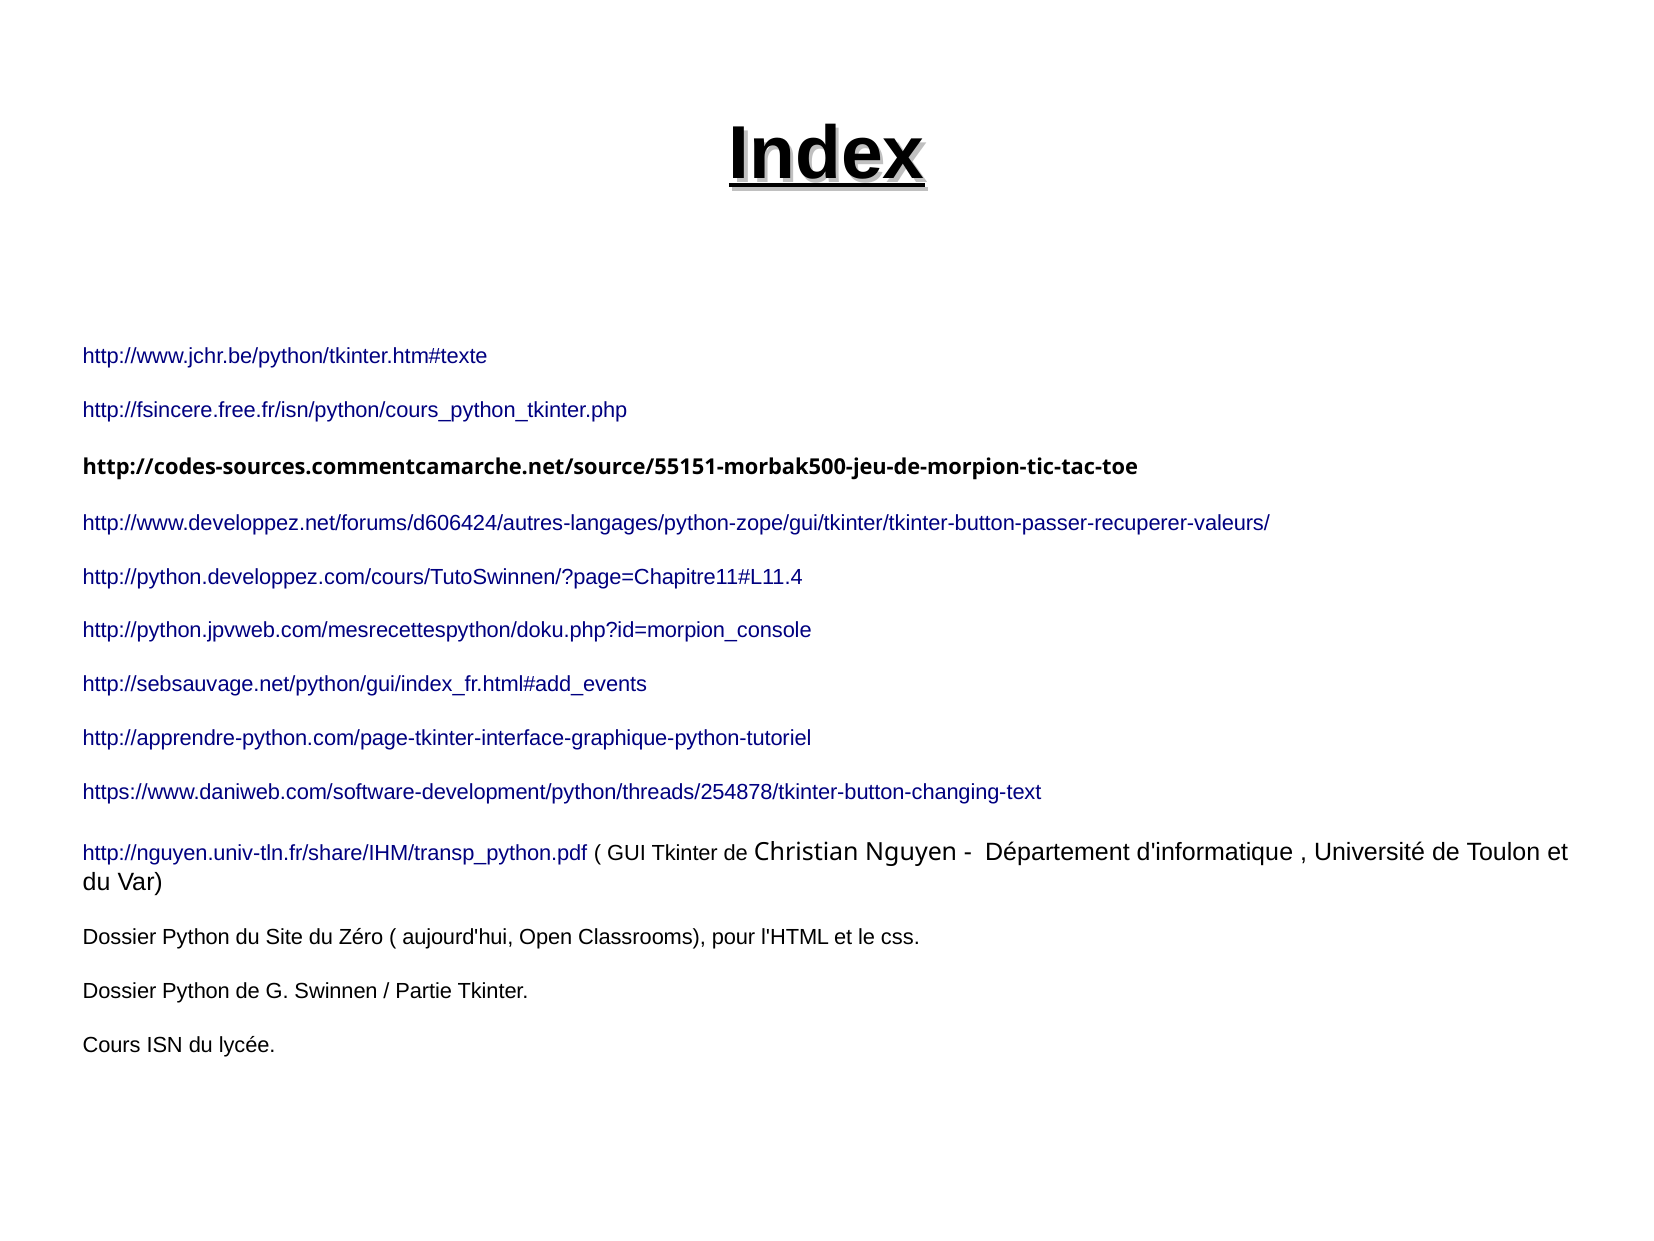

# Index
http://www.jchr.be/python/tkinter.htm#texte
http://fsincere.free.fr/isn/python/cours_python_tkinter.php
http://codes-sources.commentcamarche.net/source/55151-morbak500-jeu-de-morpion-tic-tac-toe
http://www.developpez.net/forums/d606424/autres-langages/python-zope/gui/tkinter/tkinter-button-passer-recuperer-valeurs/
http://python.developpez.com/cours/TutoSwinnen/?page=Chapitre11#L11.4
http://python.jpvweb.com/mesrecettespython/doku.php?id=morpion_console
http://sebsauvage.net/python/gui/index_fr.html#add_events
http://apprendre-python.com/page-tkinter-interface-graphique-python-tutoriel
https://www.daniweb.com/software-development/python/threads/254878/tkinter-button-changing-text
http://nguyen.univ-tln.fr/share/IHM/transp_python.pdf ( GUI Tkinter de Christian Nguyen - Département d'informatique , Université de Toulon et du Var)
Dossier Python du Site du Zéro ( aujourd'hui, Open Classrooms), pour l'HTML et le css.
Dossier Python de G. Swinnen / Partie Tkinter.
Cours ISN du lycée.